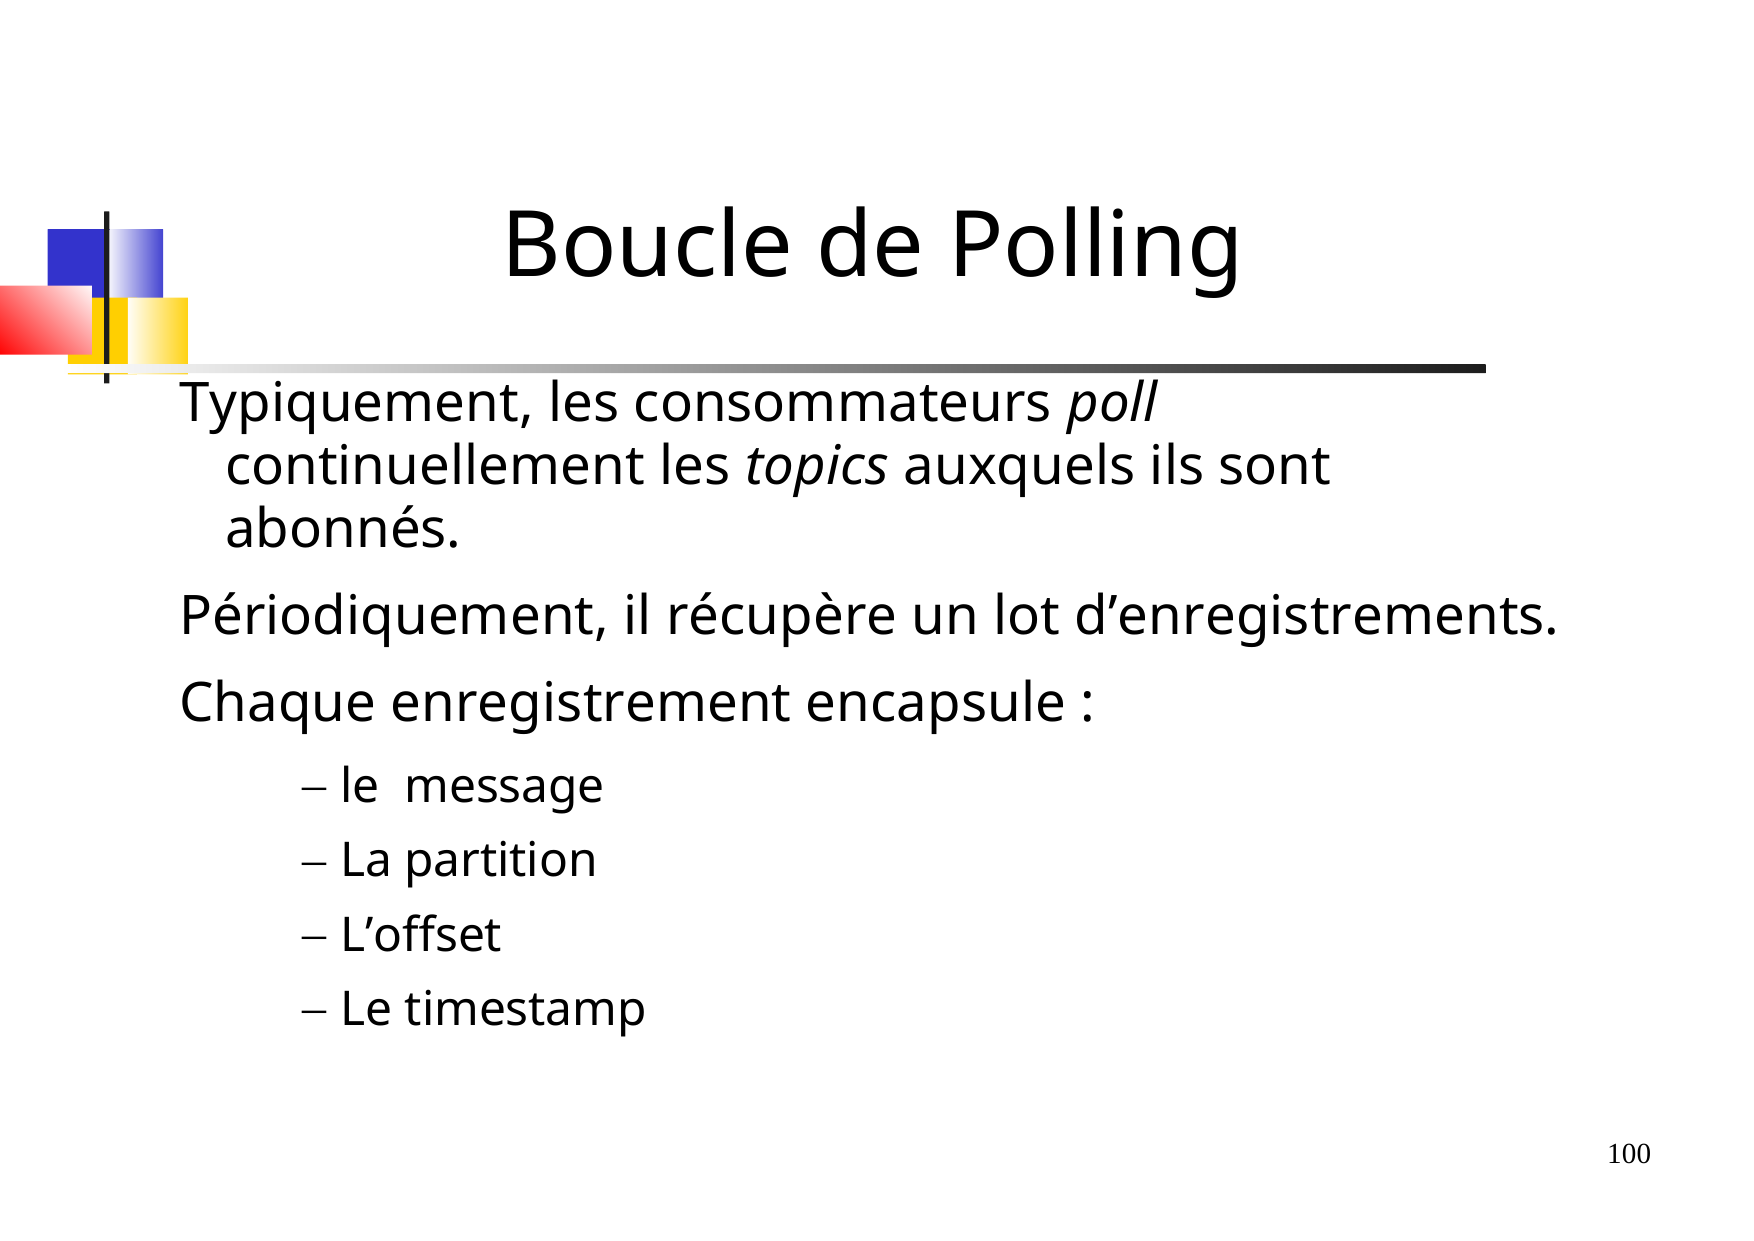

# Boucle de Polling
Typiquement, les consommateurs poll continuellement les topics auxquels ils sont abonnés.
Périodiquement, il récupère un lot d’enregistrements.
Chaque enregistrement encapsule :
le message
La partition
L’offset
Le timestamp